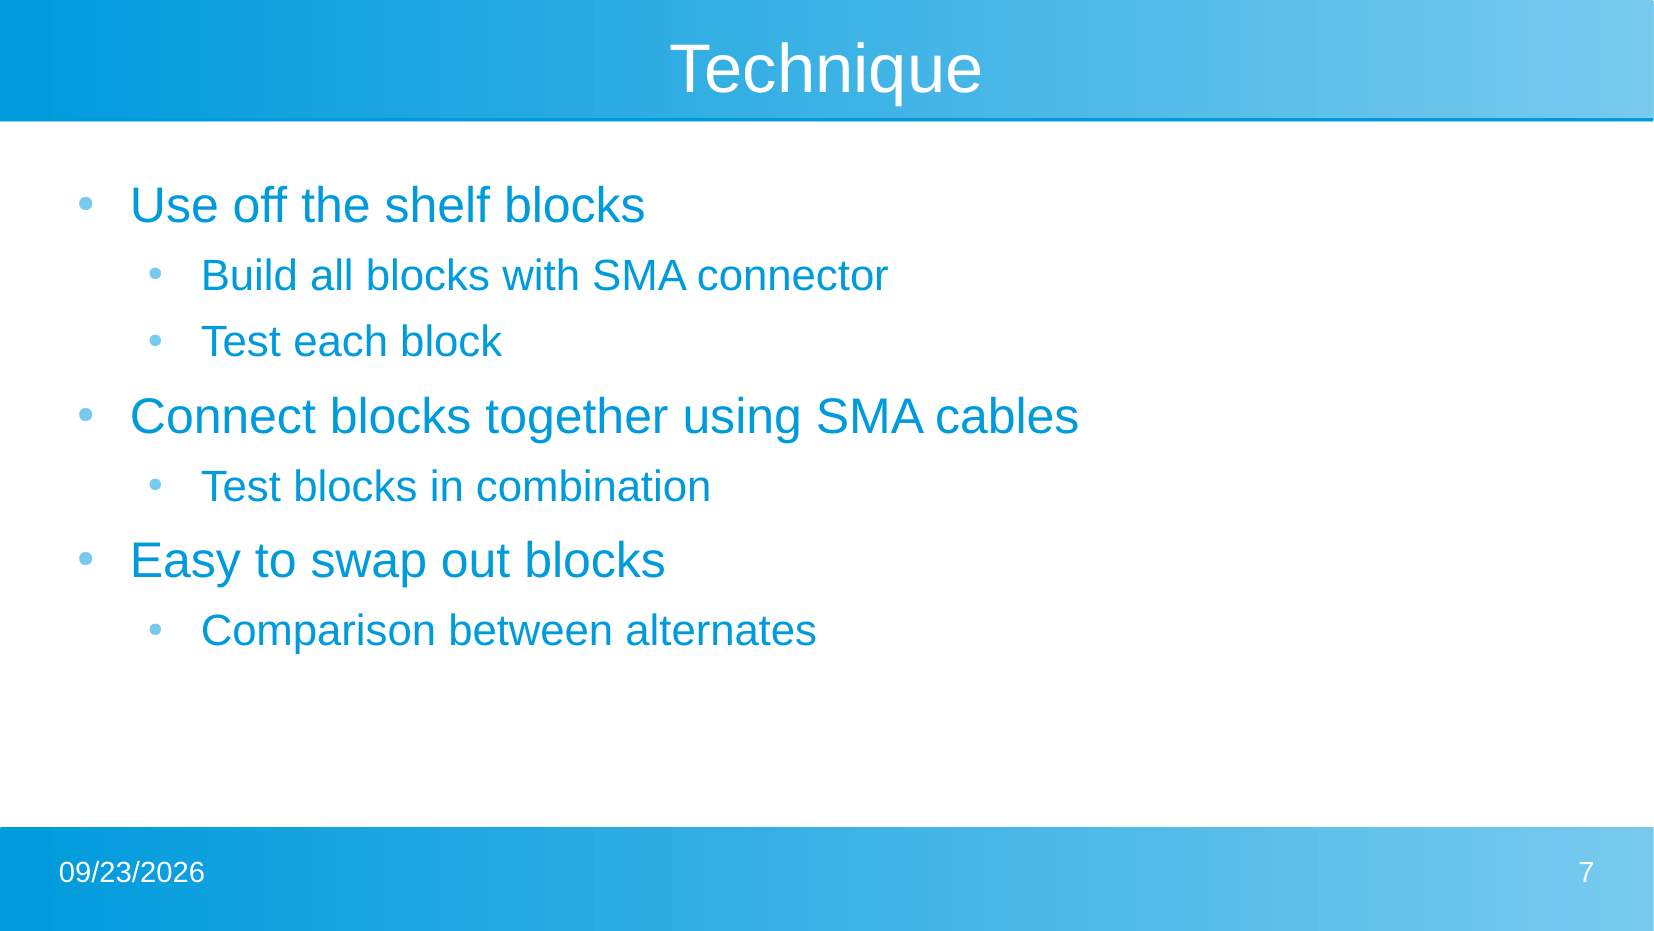

# Technique
Use off the shelf blocks
Build all blocks with SMA connector
Test each block
Connect blocks together using SMA cables
Test blocks in combination
Easy to swap out blocks
Comparison between alternates
7